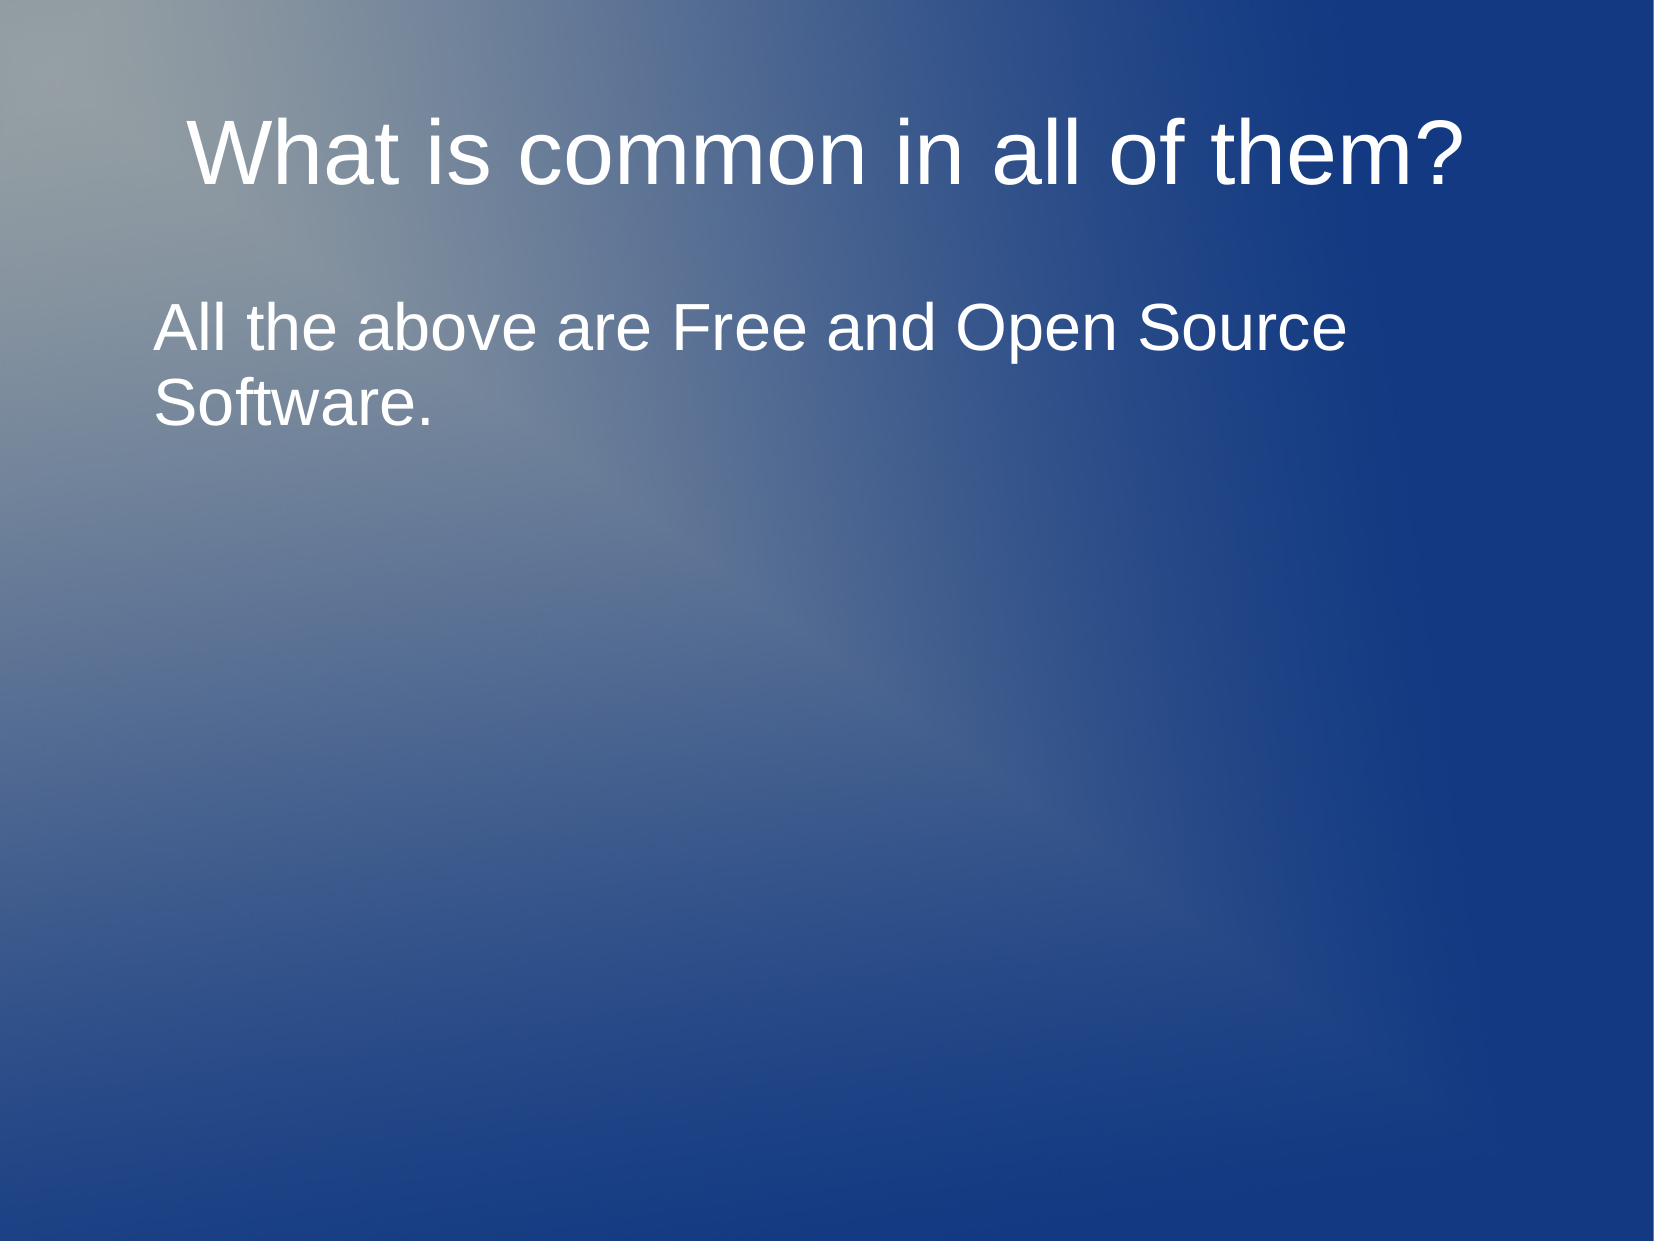

# What is common in all of them?
All the above are Free and Open Source Software.